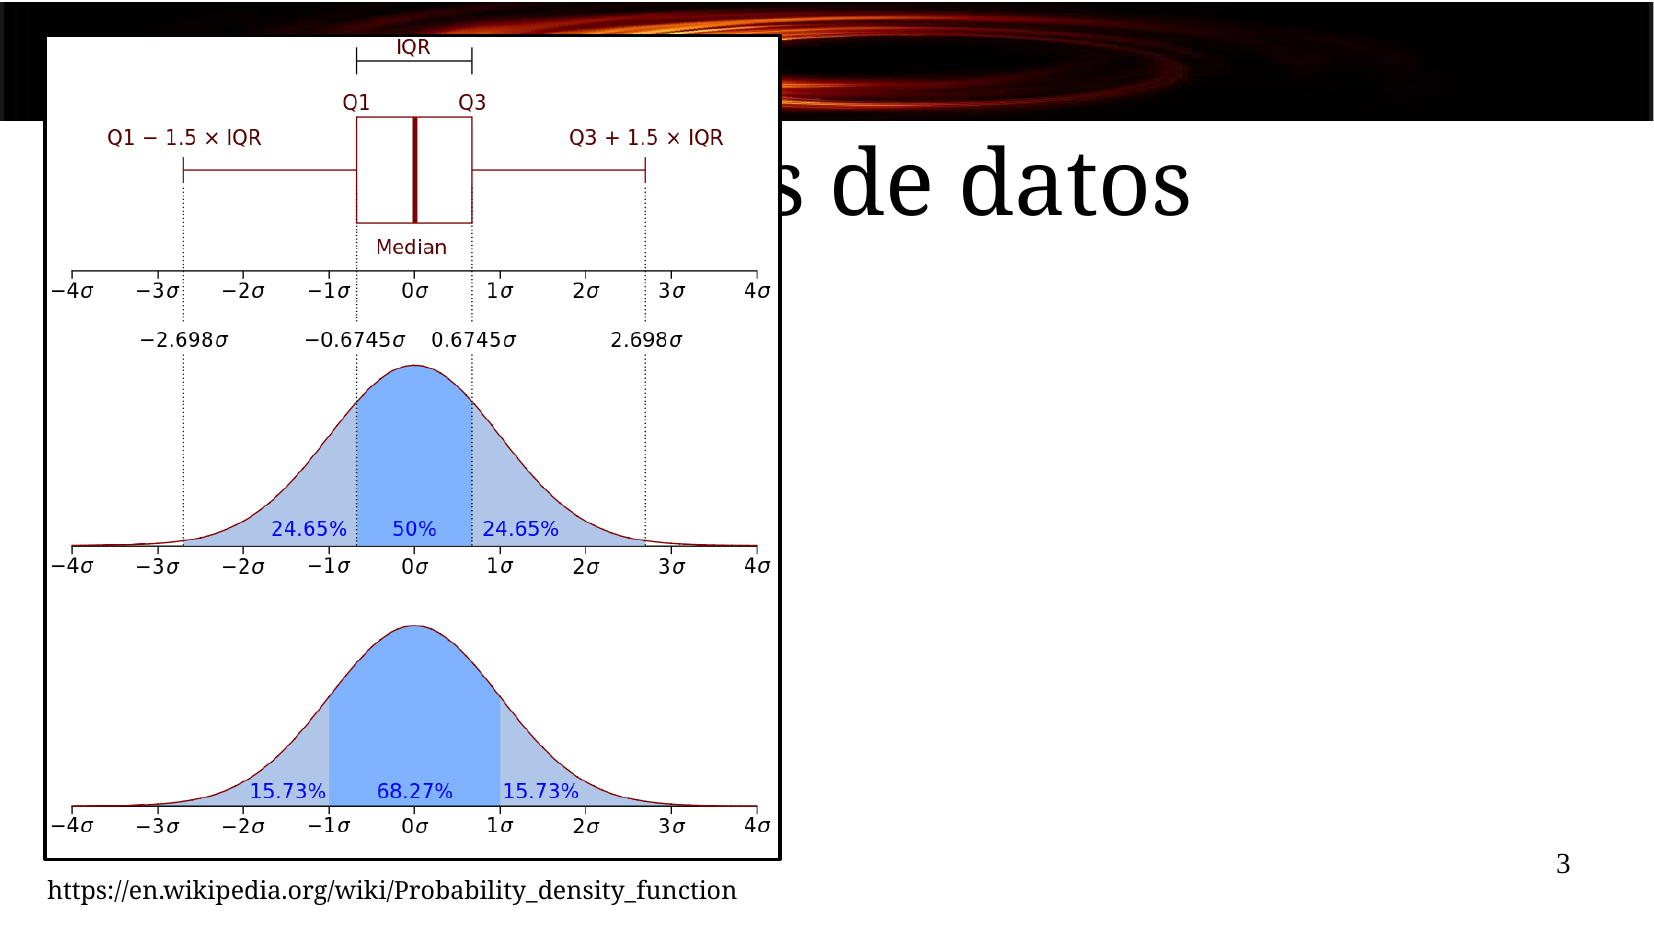

# Análisis de datos
Quedamos en:
3
https://en.wikipedia.org/wiki/Probability_density_function